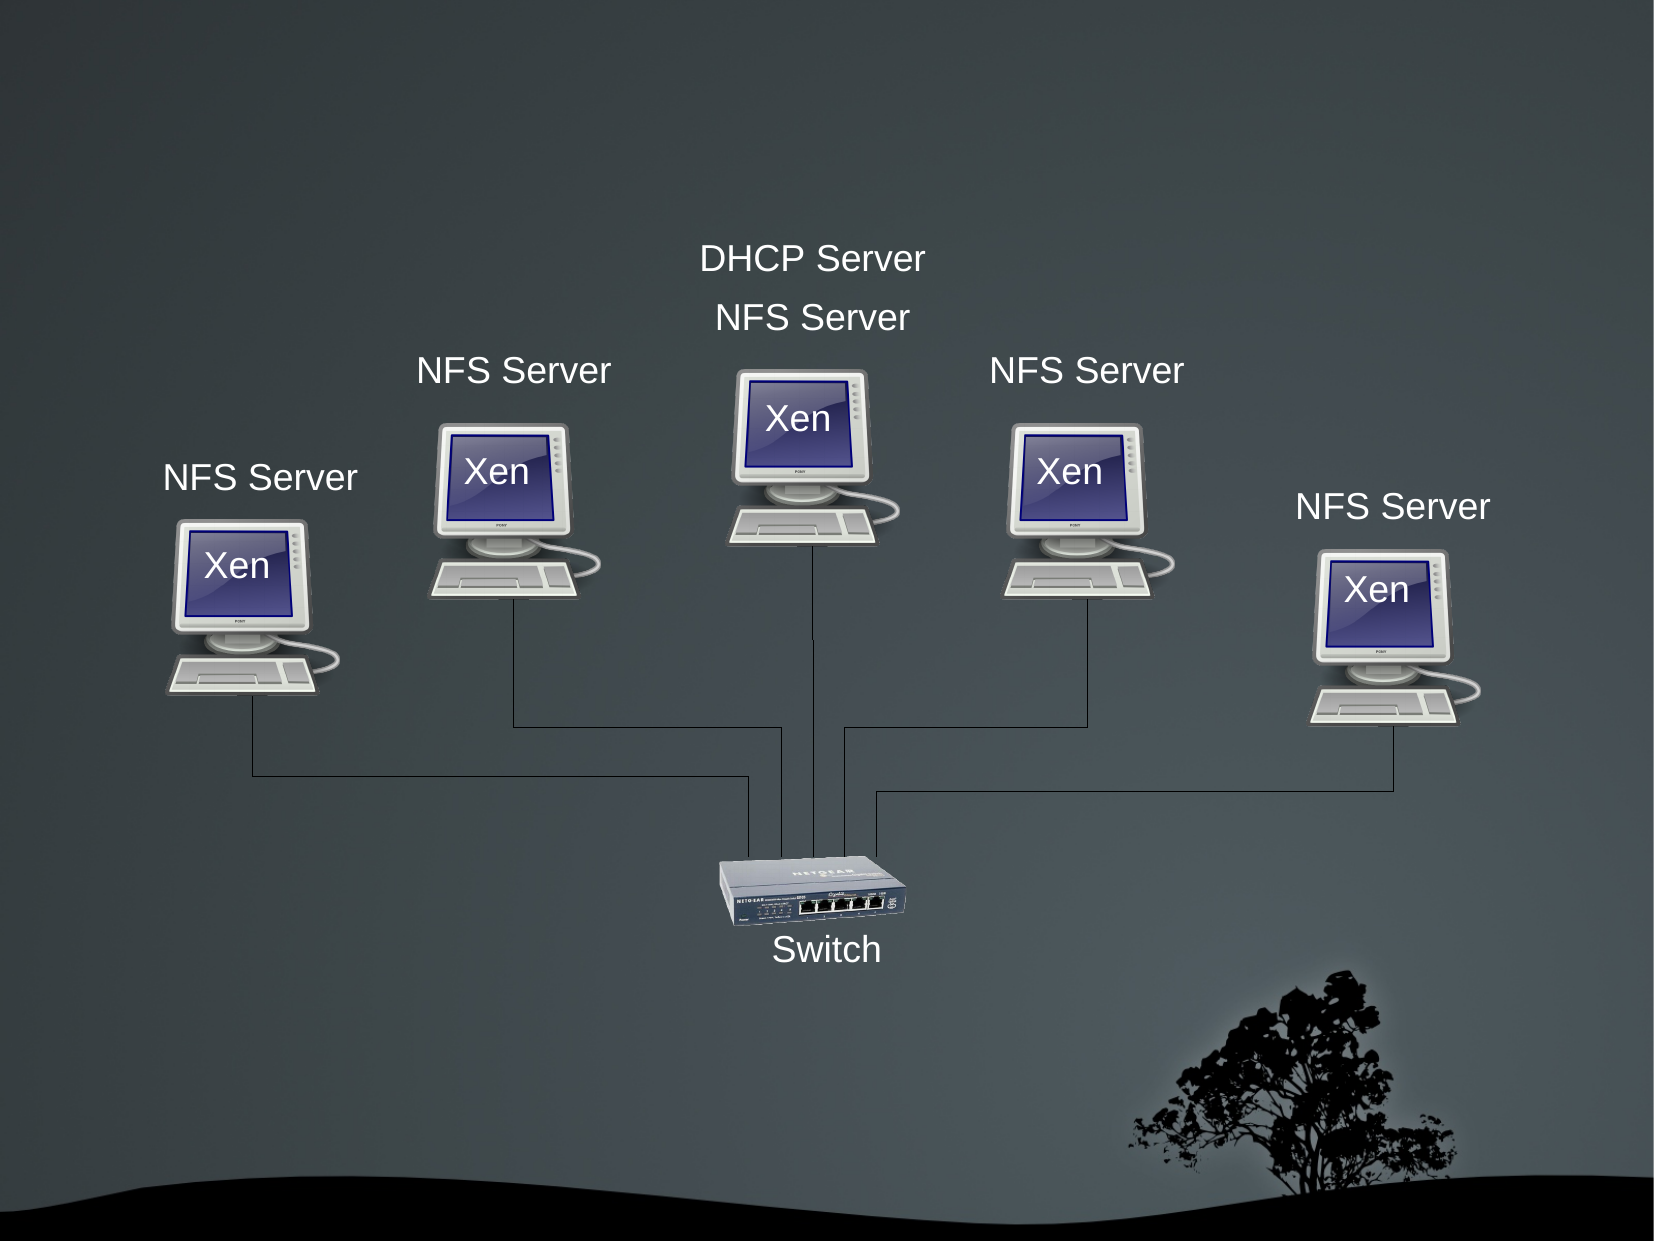

DHCP Server
NFS Server
NFS Server
NFS Server
Xen
Xen
Xen
NFS Server
NFS Server
Xen
Xen
Switch